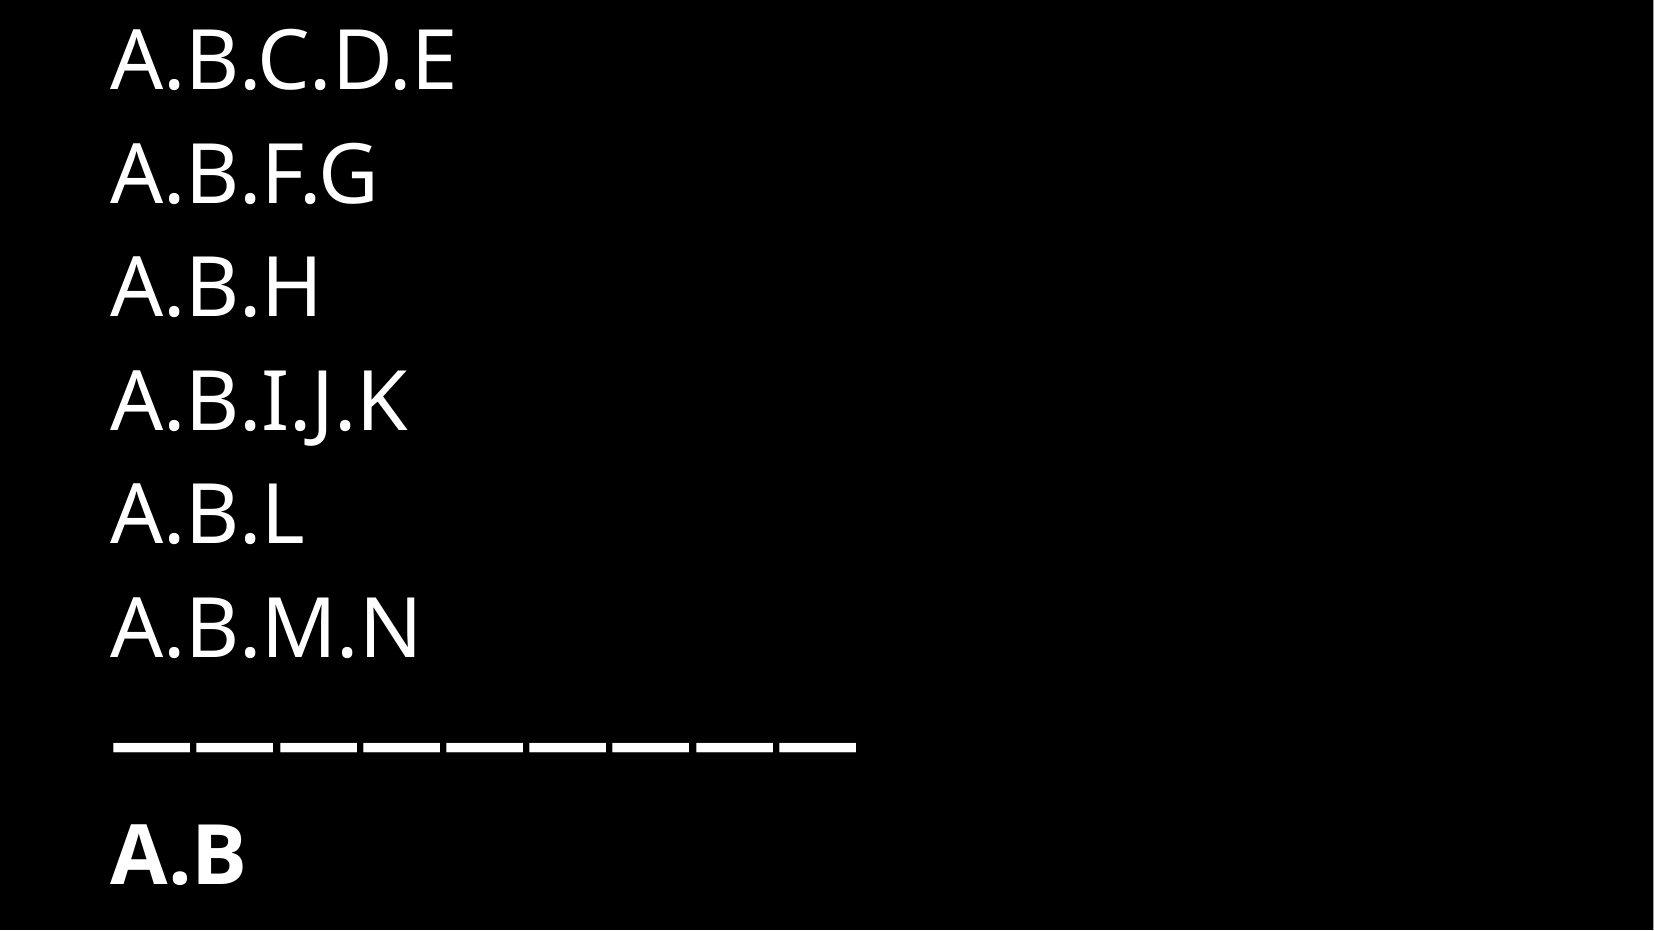

# A.B.C.D.E
 A.B.F.G
 A.B.H
 A.B.I.J.K
 A.B.L
 A.B.M.N
 —————————
 A.B